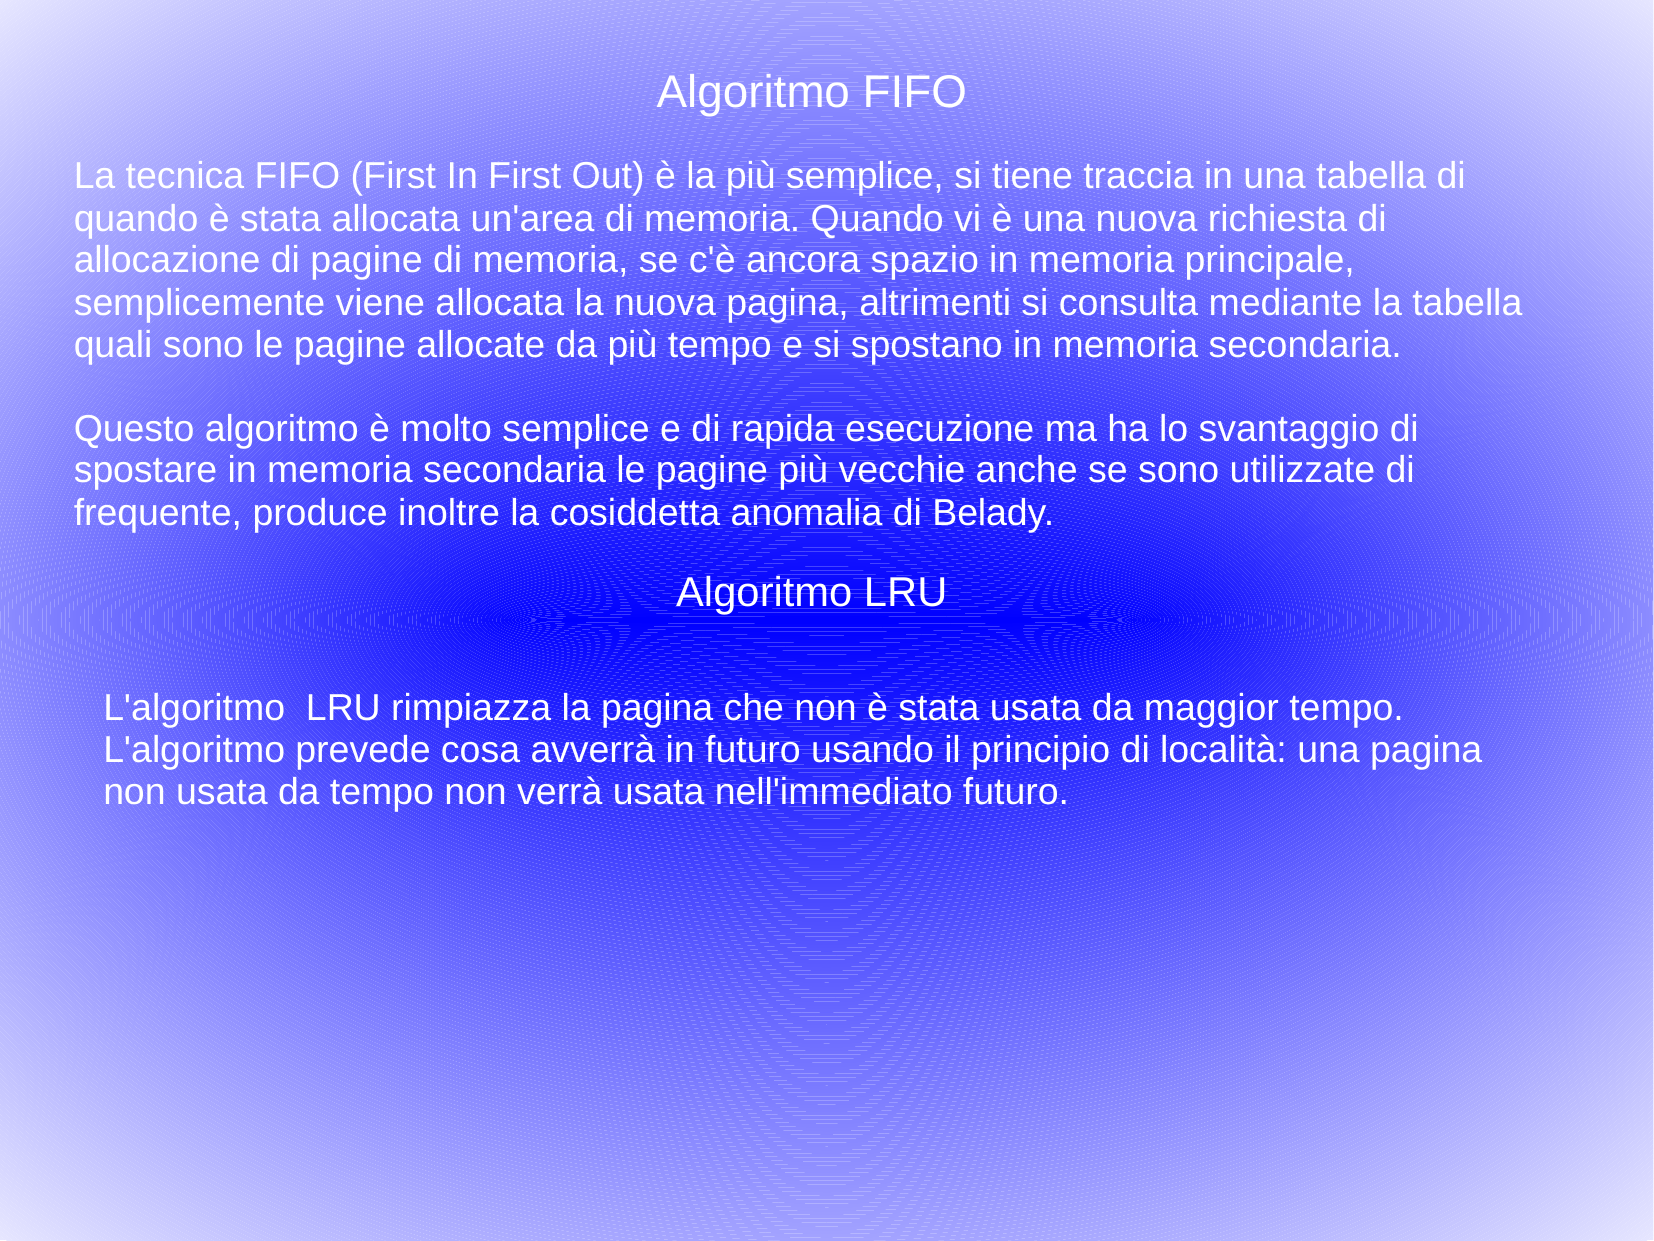

Algoritmo FIFO
La tecnica FIFO (First In First Out) è la più semplice, si tiene traccia in una tabella di quando è stata allocata un'area di memoria. Quando vi è una nuova richiesta di allocazione di pagine di memoria, se c'è ancora spazio in memoria principale, semplicemente viene allocata la nuova pagina, altrimenti si consulta mediante la tabella quali sono le pagine allocate da più tempo e si spostano in memoria secondaria.
Questo algoritmo è molto semplice e di rapida esecuzione ma ha lo svantaggio di spostare in memoria secondaria le pagine più vecchie anche se sono utilizzate di frequente, produce inoltre la cosiddetta anomalia di Belady.
Algoritmo LRU
L'algoritmo LRU rimpiazza la pagina che non è stata usata da maggior tempo. L'algoritmo prevede cosa avverrà in futuro usando il principio di località: una pagina non usata da tempo non verrà usata nell'immediato futuro.